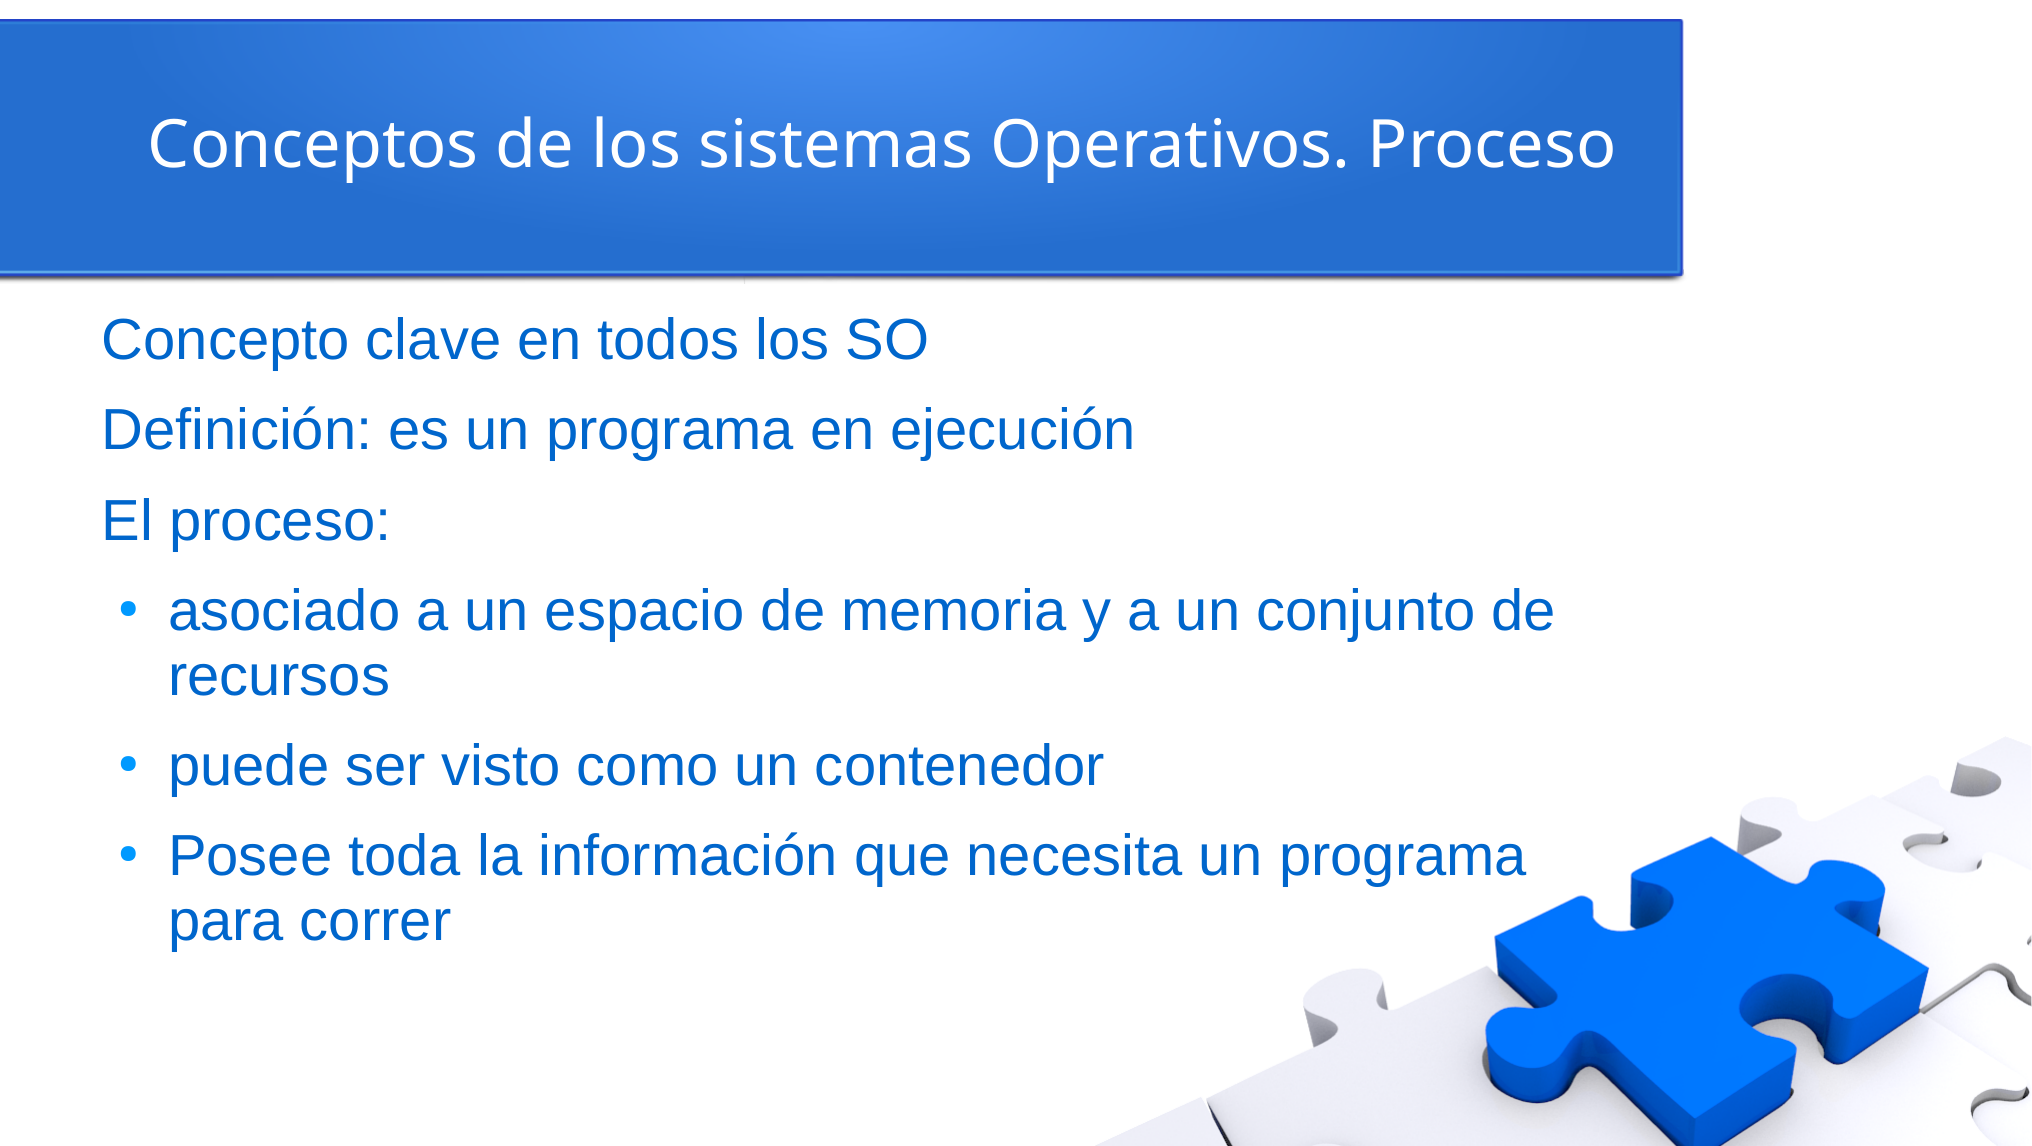

# Conceptos de los sistemas Operativos. Proceso
Concepto clave en todos los SO
Definición: es un programa en ejecución
El proceso:
asociado a un espacio de memoria y a un conjunto de recursos
puede ser visto como un contenedor
Posee toda la información que necesita un programa para correr